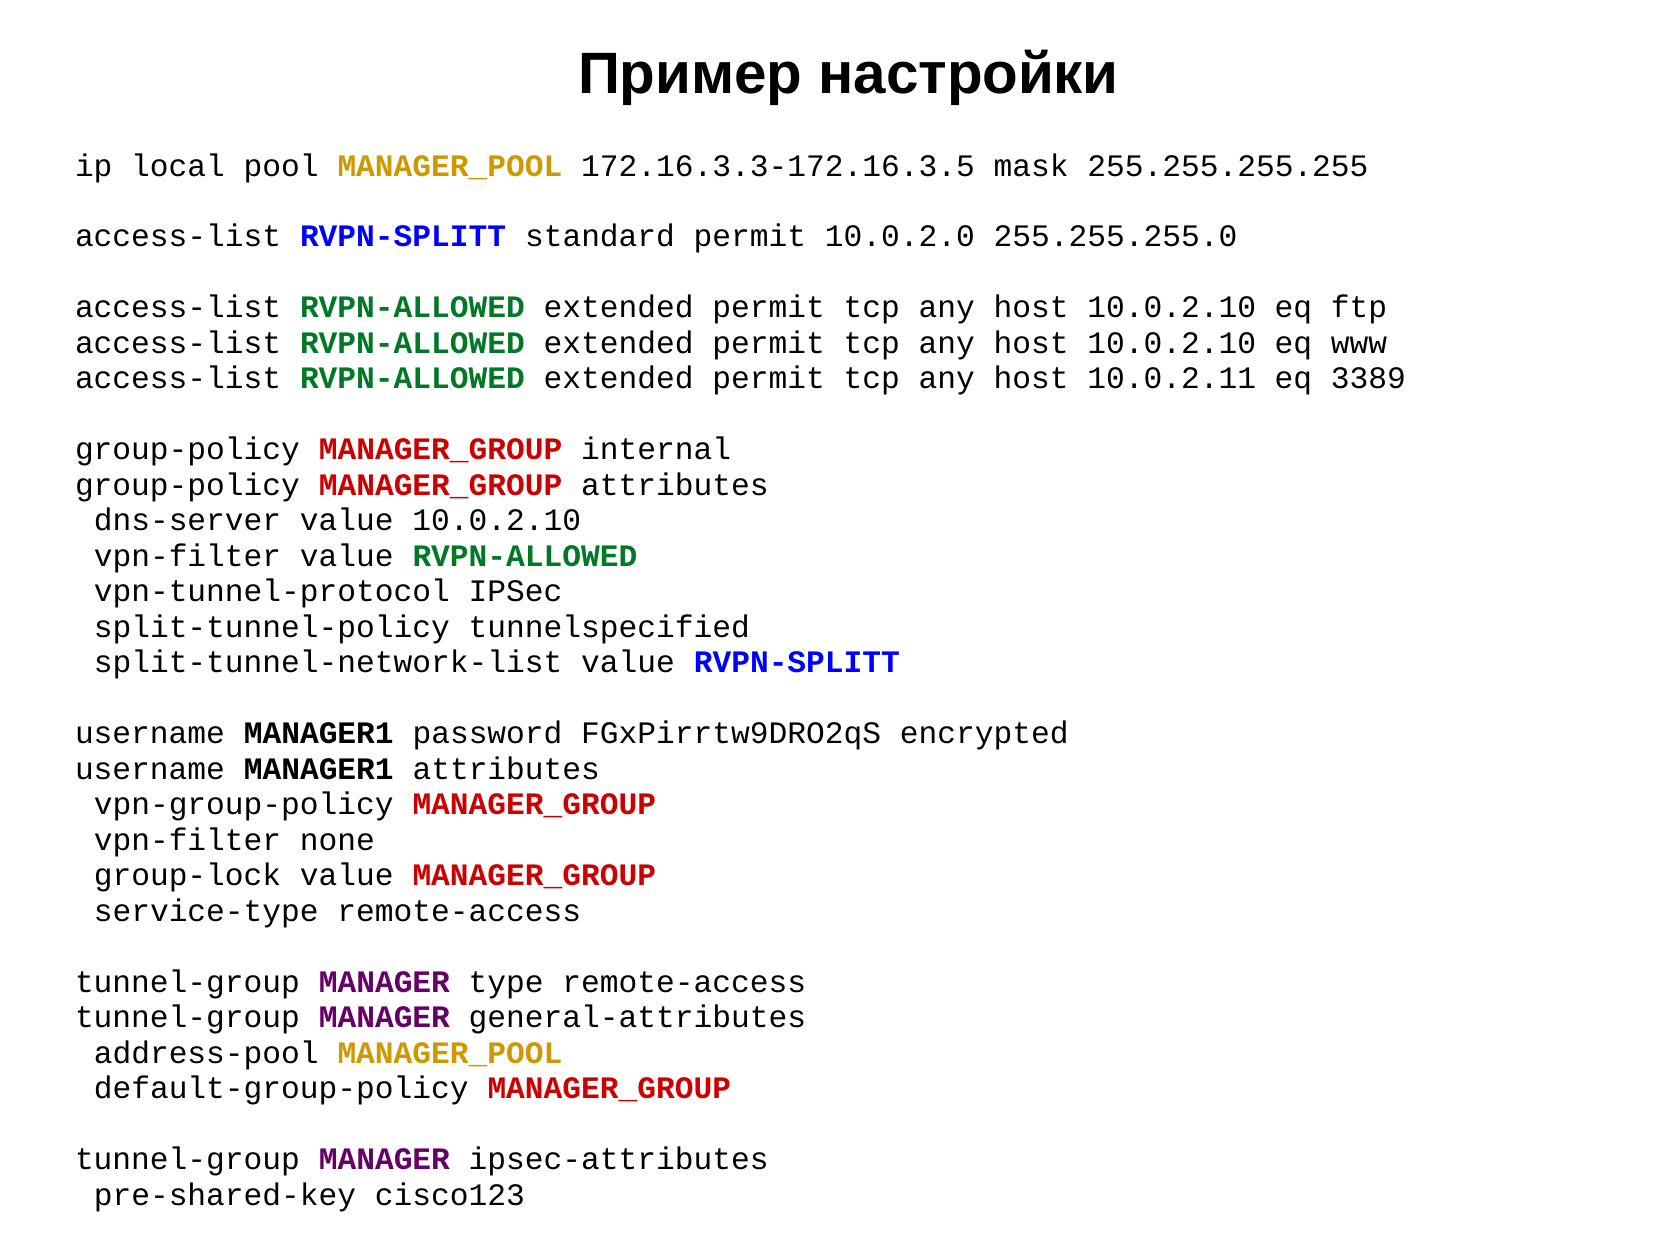

Пример настройки
# ip local pool MANAGER_POOL 172.16.3.3-172.16.3.5 mask 255.255.255.255
access-list RVPN-SPLITT standard permit 10.0.2.0 255.255.255.0
access-list RVPN-ALLOWED extended permit tcp any host 10.0.2.10 eq ftp
access-list RVPN-ALLOWED extended permit tcp any host 10.0.2.10 eq www
access-list RVPN-ALLOWED extended permit tcp any host 10.0.2.11 eq 3389
group-policy MANAGER_GROUP internal
group-policy MANAGER_GROUP attributes
 dns-server value 10.0.2.10
 vpn-filter value RVPN-ALLOWED
 vpn-tunnel-protocol IPSec
 split-tunnel-policy tunnelspecified
 split-tunnel-network-list value RVPN-SPLITT
username MANAGER1 password FGxPirrtw9DRO2qS encrypted
username MANAGER1 attributes
 vpn-group-policy MANAGER_GROUP
 vpn-filter none
 group-lock value MANAGER_GROUP
 service-type remote-access
tunnel-group MANAGER type remote-access
tunnel-group MANAGER general-attributes
 address-pool MANAGER_POOL
 default-group-policy MANAGER_GROUP
tunnel-group MANAGER ipsec-attributes
 pre-shared-key cisco123